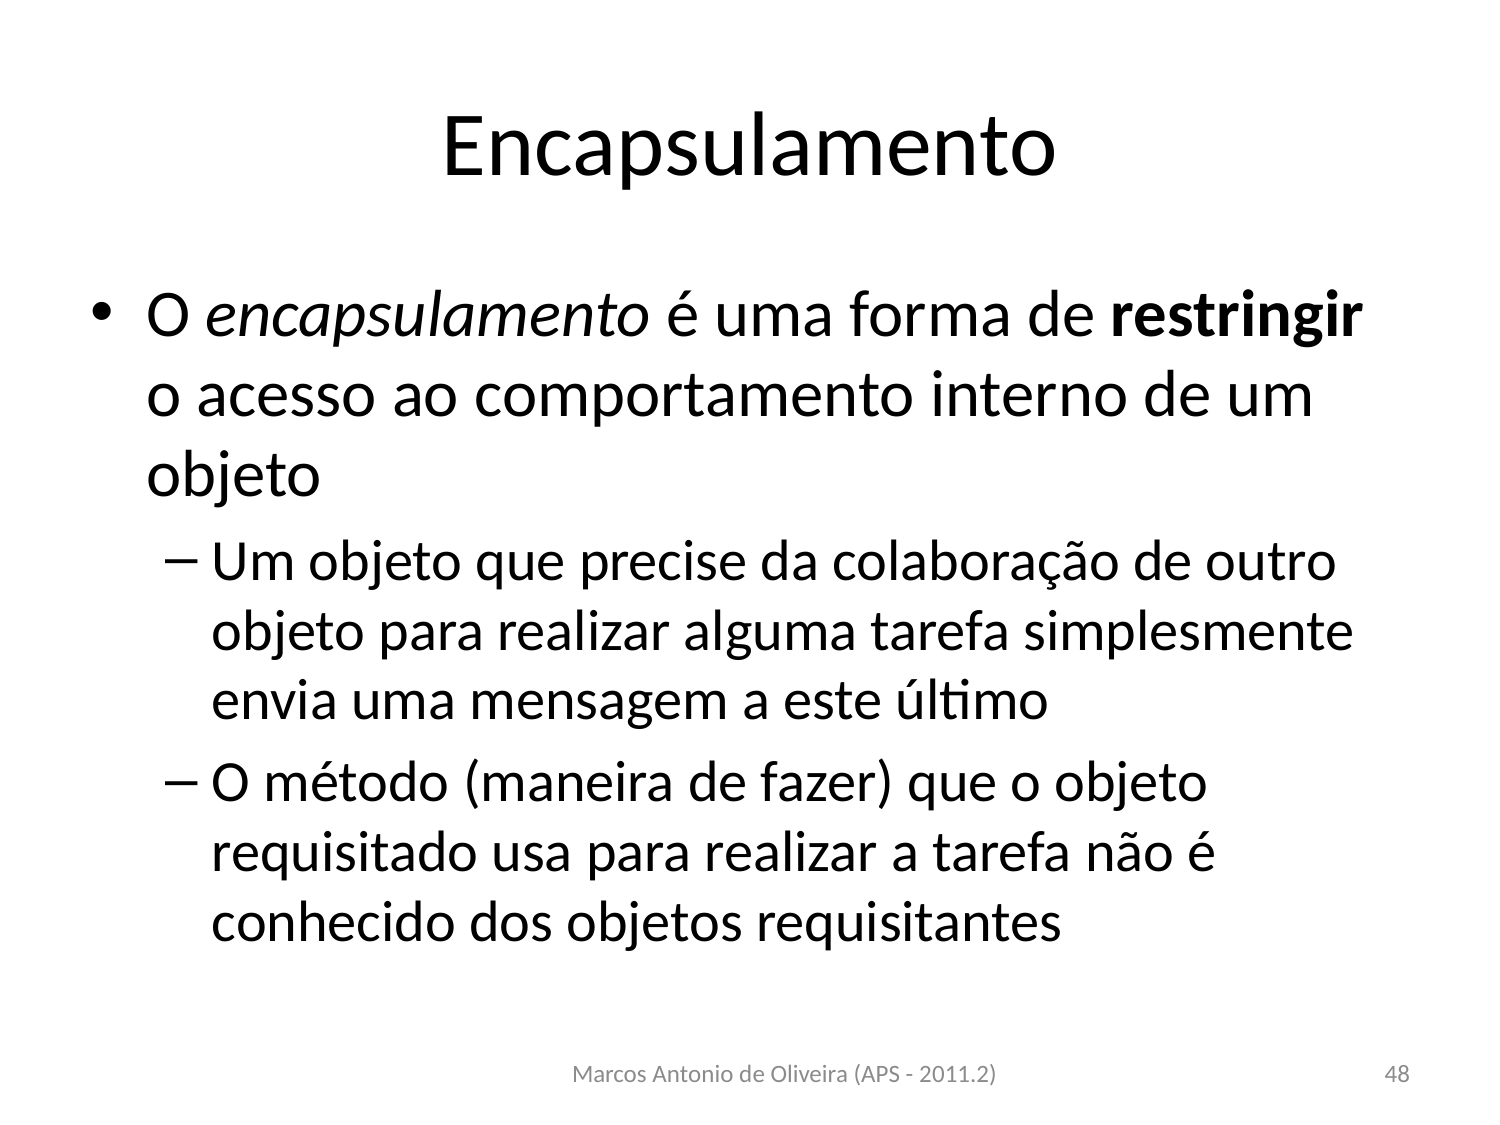

# Encapsulamento
O encapsulamento é uma forma de restringir o acesso ao comportamento interno de um objeto
Um objeto que precise da colaboração de outro objeto para realizar alguma tarefa simplesmente envia uma mensagem a este último
O método (maneira de fazer) que o objeto requisitado usa para realizar a tarefa não é conhecido dos objetos requisitantes
Marcos Antonio de Oliveira (APS - 2011.2)